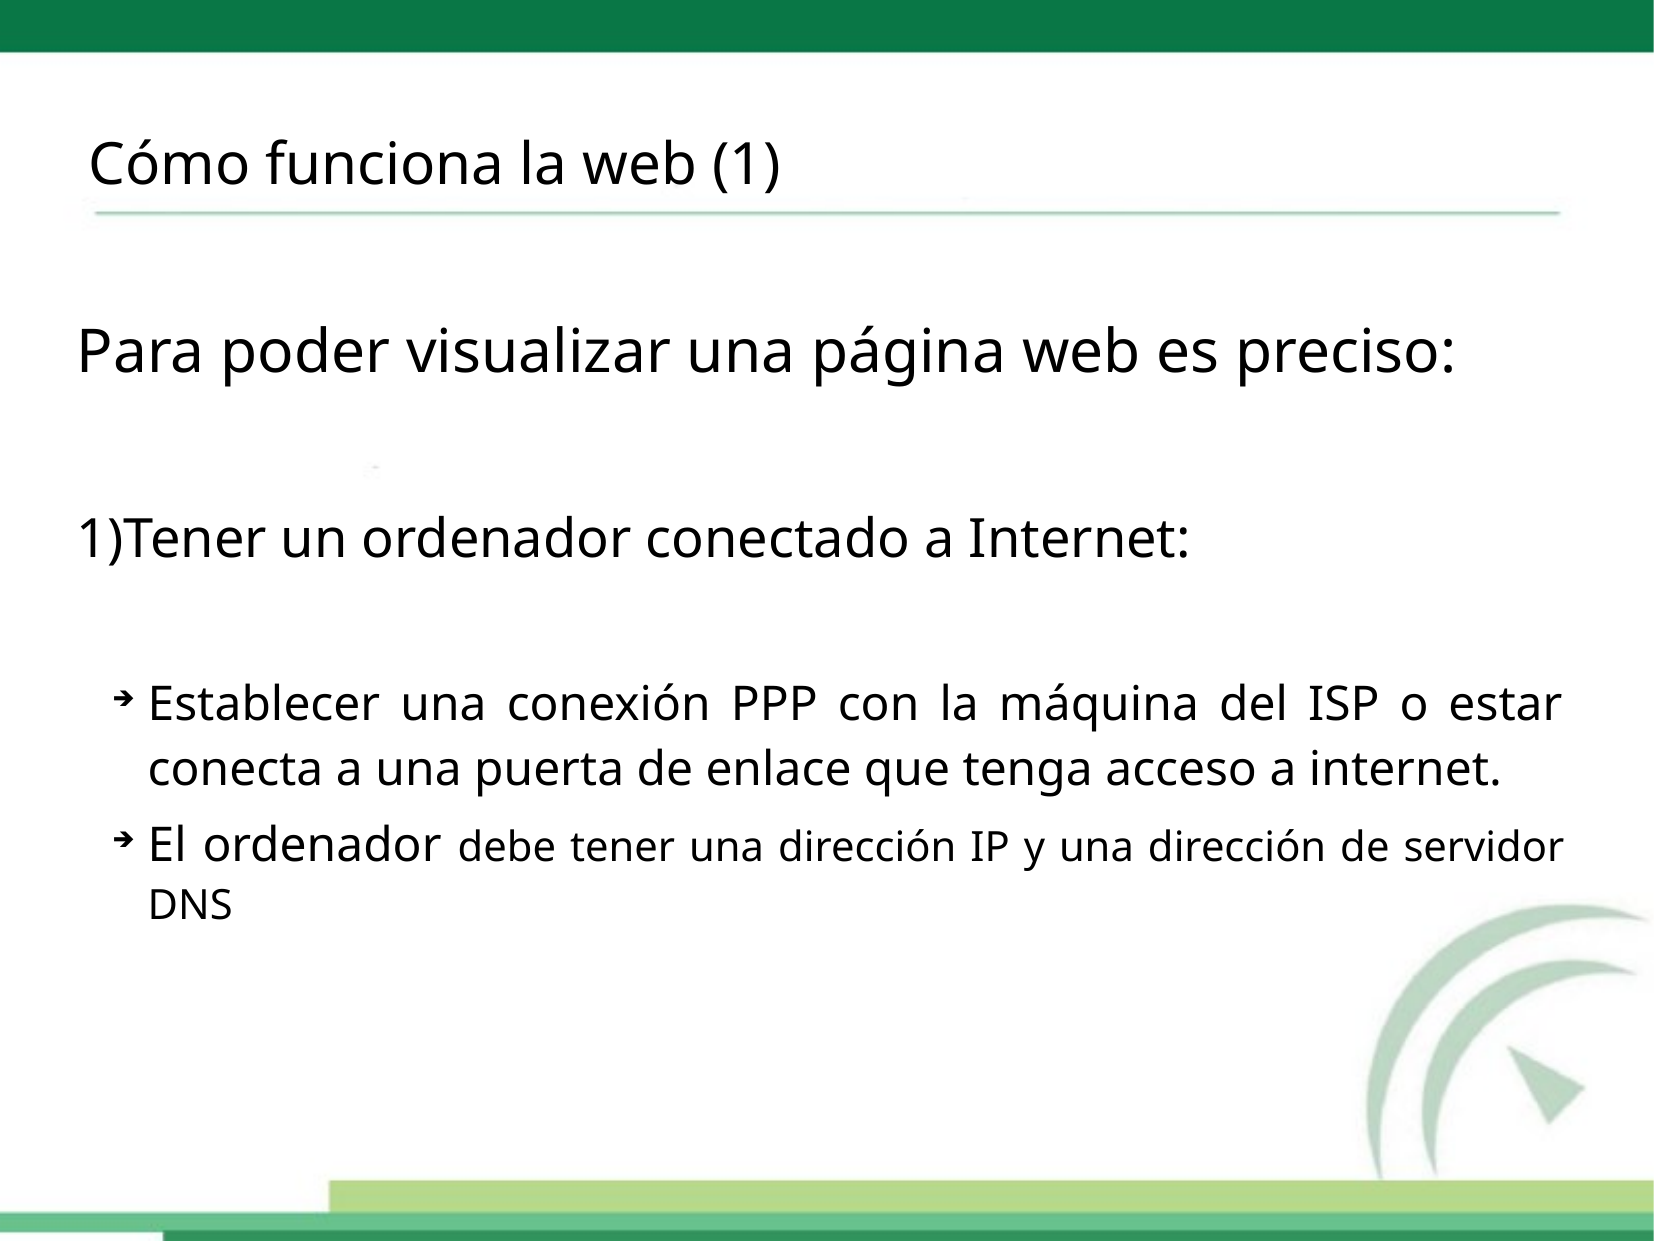

# Cómo funciona la web (1)
Para poder visualizar una página web es preciso:
Tener un ordenador conectado a Internet:
Establecer una conexión PPP con la máquina del ISP o estar conecta a una puerta de enlace que tenga acceso a internet.
El ordenador debe tener una dirección IP y una dirección de servidor DNS